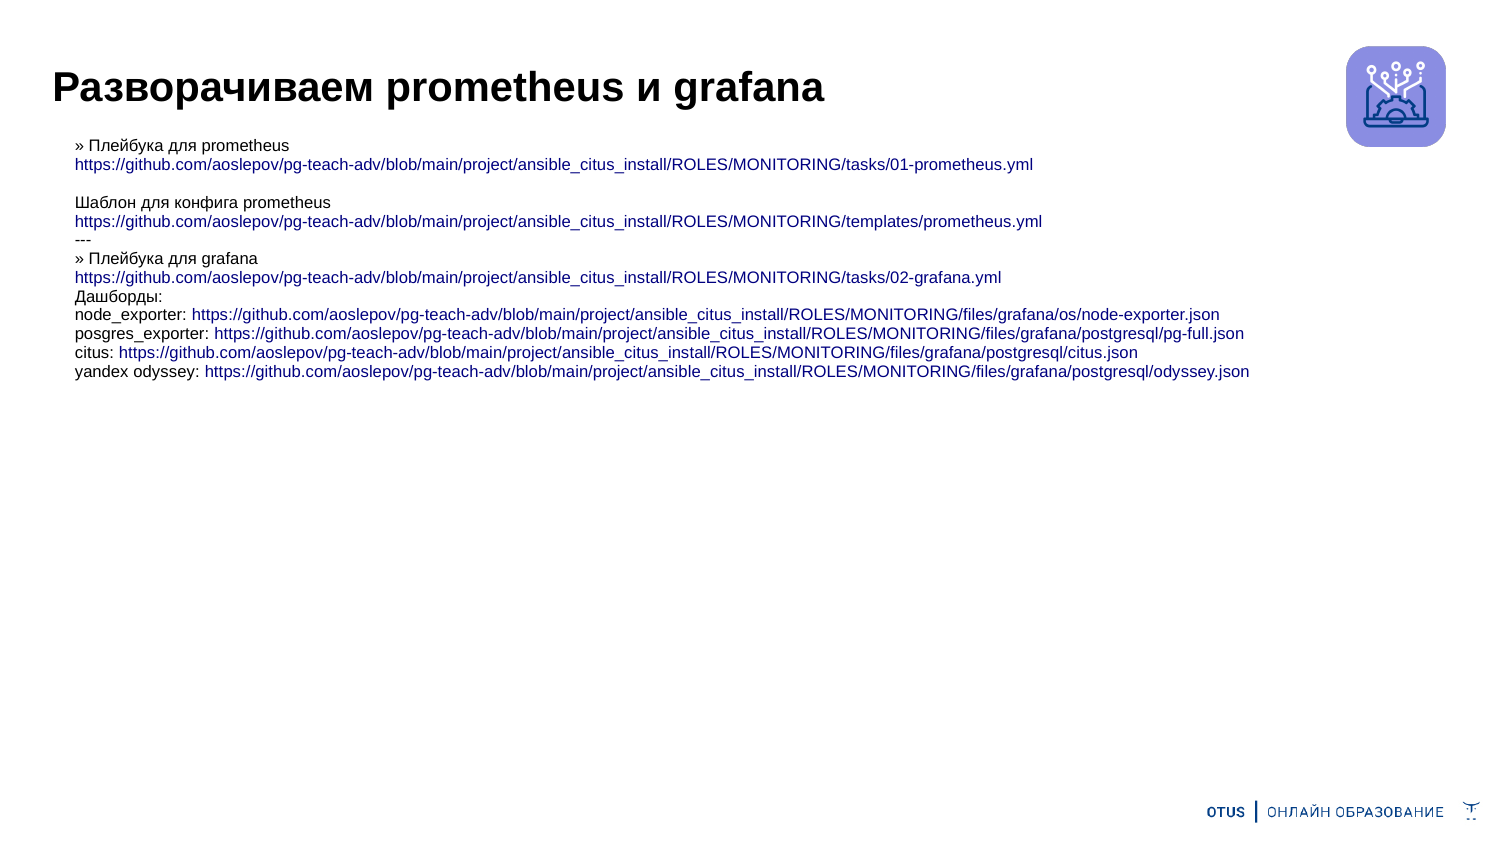

Разворачиваем prometheus и grafana
» Плейбука для prometheus
https://github.com/aoslepov/pg-teach-adv/blob/main/project/ansible_citus_install/ROLES/MONITORING/tasks/01-prometheus.yml
Шаблон для конфига prometheus
https://github.com/aoslepov/pg-teach-adv/blob/main/project/ansible_citus_install/ROLES/MONITORING/templates/prometheus.yml
---
» Плейбука для grafana
https://github.com/aoslepov/pg-teach-adv/blob/main/project/ansible_citus_install/ROLES/MONITORING/tasks/02-grafana.yml
Дашборды:
node_exporter: https://github.com/aoslepov/pg-teach-adv/blob/main/project/ansible_citus_install/ROLES/MONITORING/files/grafana/os/node-exporter.json
posgres_exporter: https://github.com/aoslepov/pg-teach-adv/blob/main/project/ansible_citus_install/ROLES/MONITORING/files/grafana/postgresql/pg-full.json
citus: https://github.com/aoslepov/pg-teach-adv/blob/main/project/ansible_citus_install/ROLES/MONITORING/files/grafana/postgresql/citus.json
yandex odyssey: https://github.com/aoslepov/pg-teach-adv/blob/main/project/ansible_citus_install/ROLES/MONITORING/files/grafana/postgresql/odyssey.json